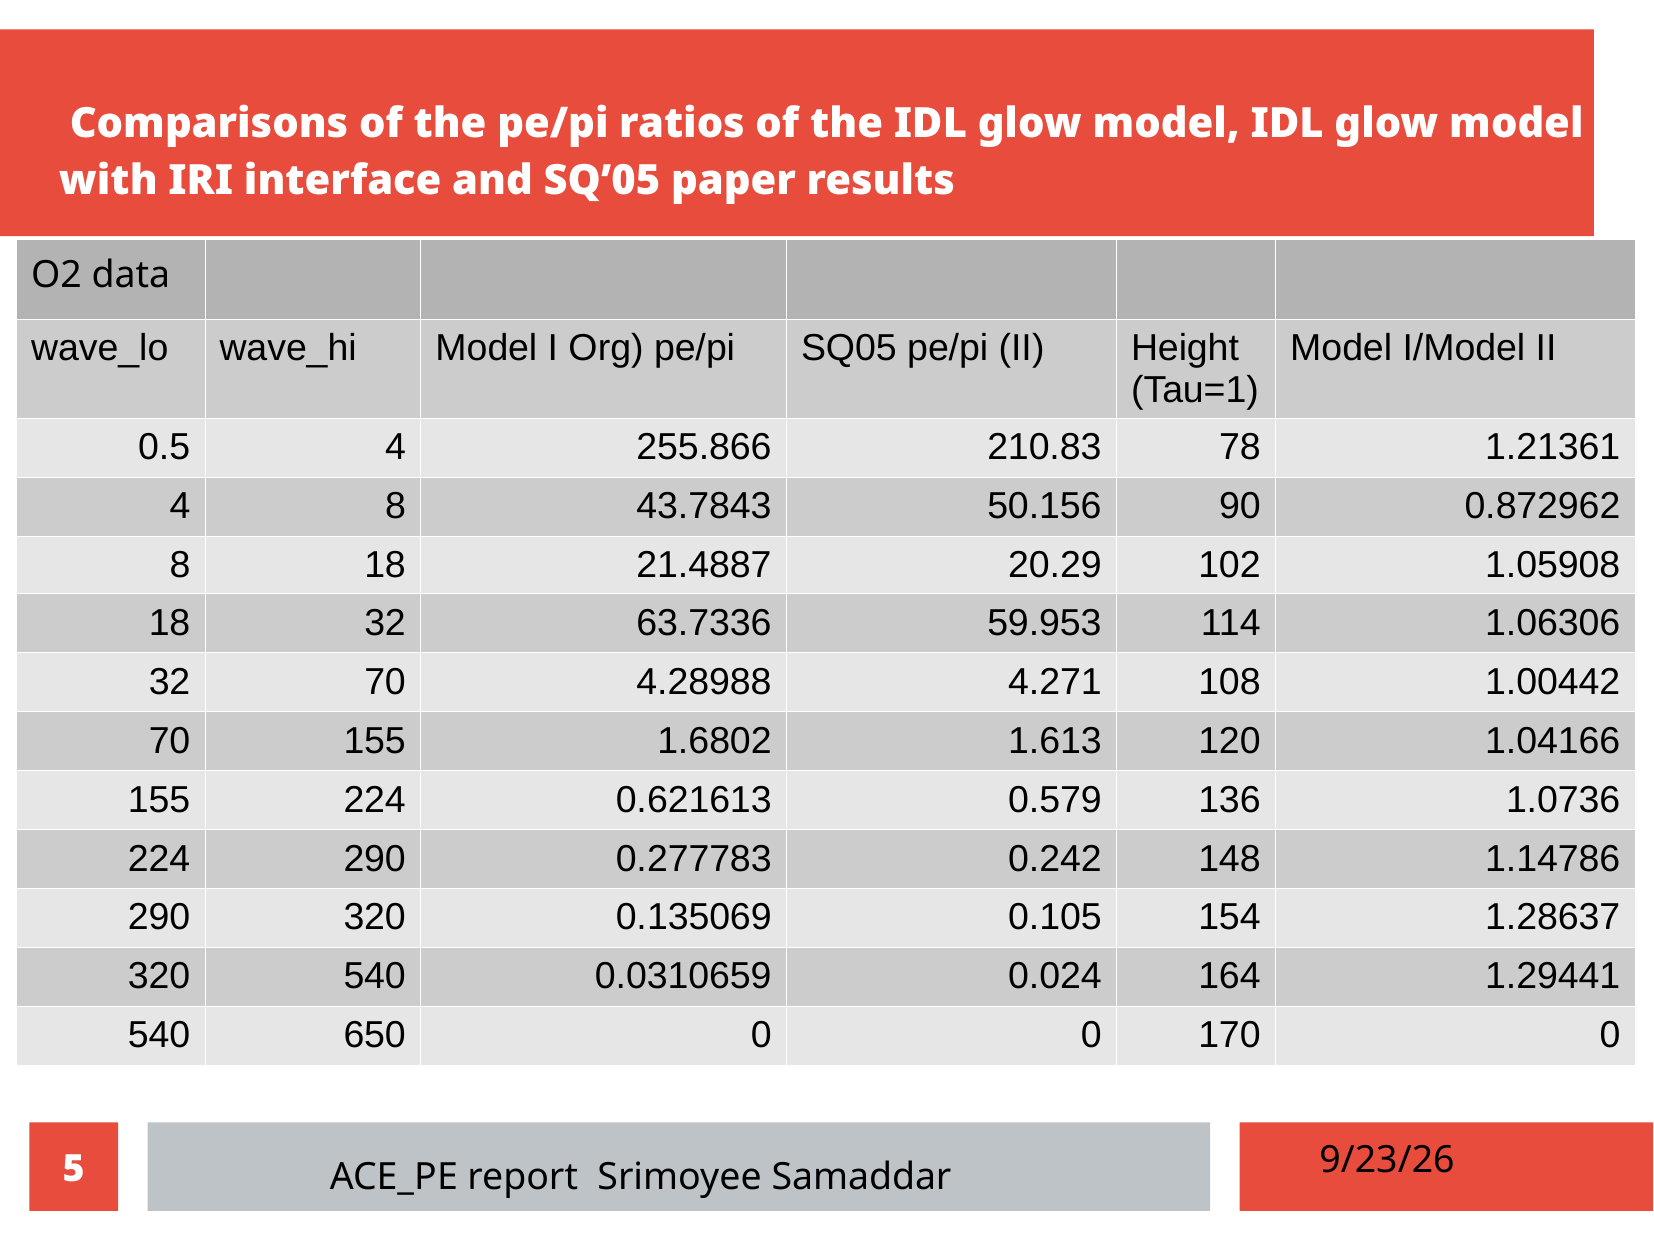

# Comparisons of the pe/pi ratios of the IDL glow model, IDL glow model with IRI interface and SQ’05 paper results
| O2 data | | | | | |
| --- | --- | --- | --- | --- | --- |
| wave\_lo | wave\_hi | Model I Org) pe/pi | SQ05 pe/pi (II) | Height (Tau=1) | Model I/Model II |
| 0.5 | 4 | 255.866 | 210.83 | 78 | 1.21361 |
| 4 | 8 | 43.7843 | 50.156 | 90 | 0.872962 |
| 8 | 18 | 21.4887 | 20.29 | 102 | 1.05908 |
| 18 | 32 | 63.7336 | 59.953 | 114 | 1.06306 |
| 32 | 70 | 4.28988 | 4.271 | 108 | 1.00442 |
| 70 | 155 | 1.6802 | 1.613 | 120 | 1.04166 |
| 155 | 224 | 0.621613 | 0.579 | 136 | 1.0736 |
| 224 | 290 | 0.277783 | 0.242 | 148 | 1.14786 |
| 290 | 320 | 0.135069 | 0.105 | 154 | 1.28637 |
| 320 | 540 | 0.0310659 | 0.024 | 164 | 1.29441 |
| 540 | 650 | 0 | 0 | 170 | 0 |
5
		ACE_PE report Srimoyee Samaddar